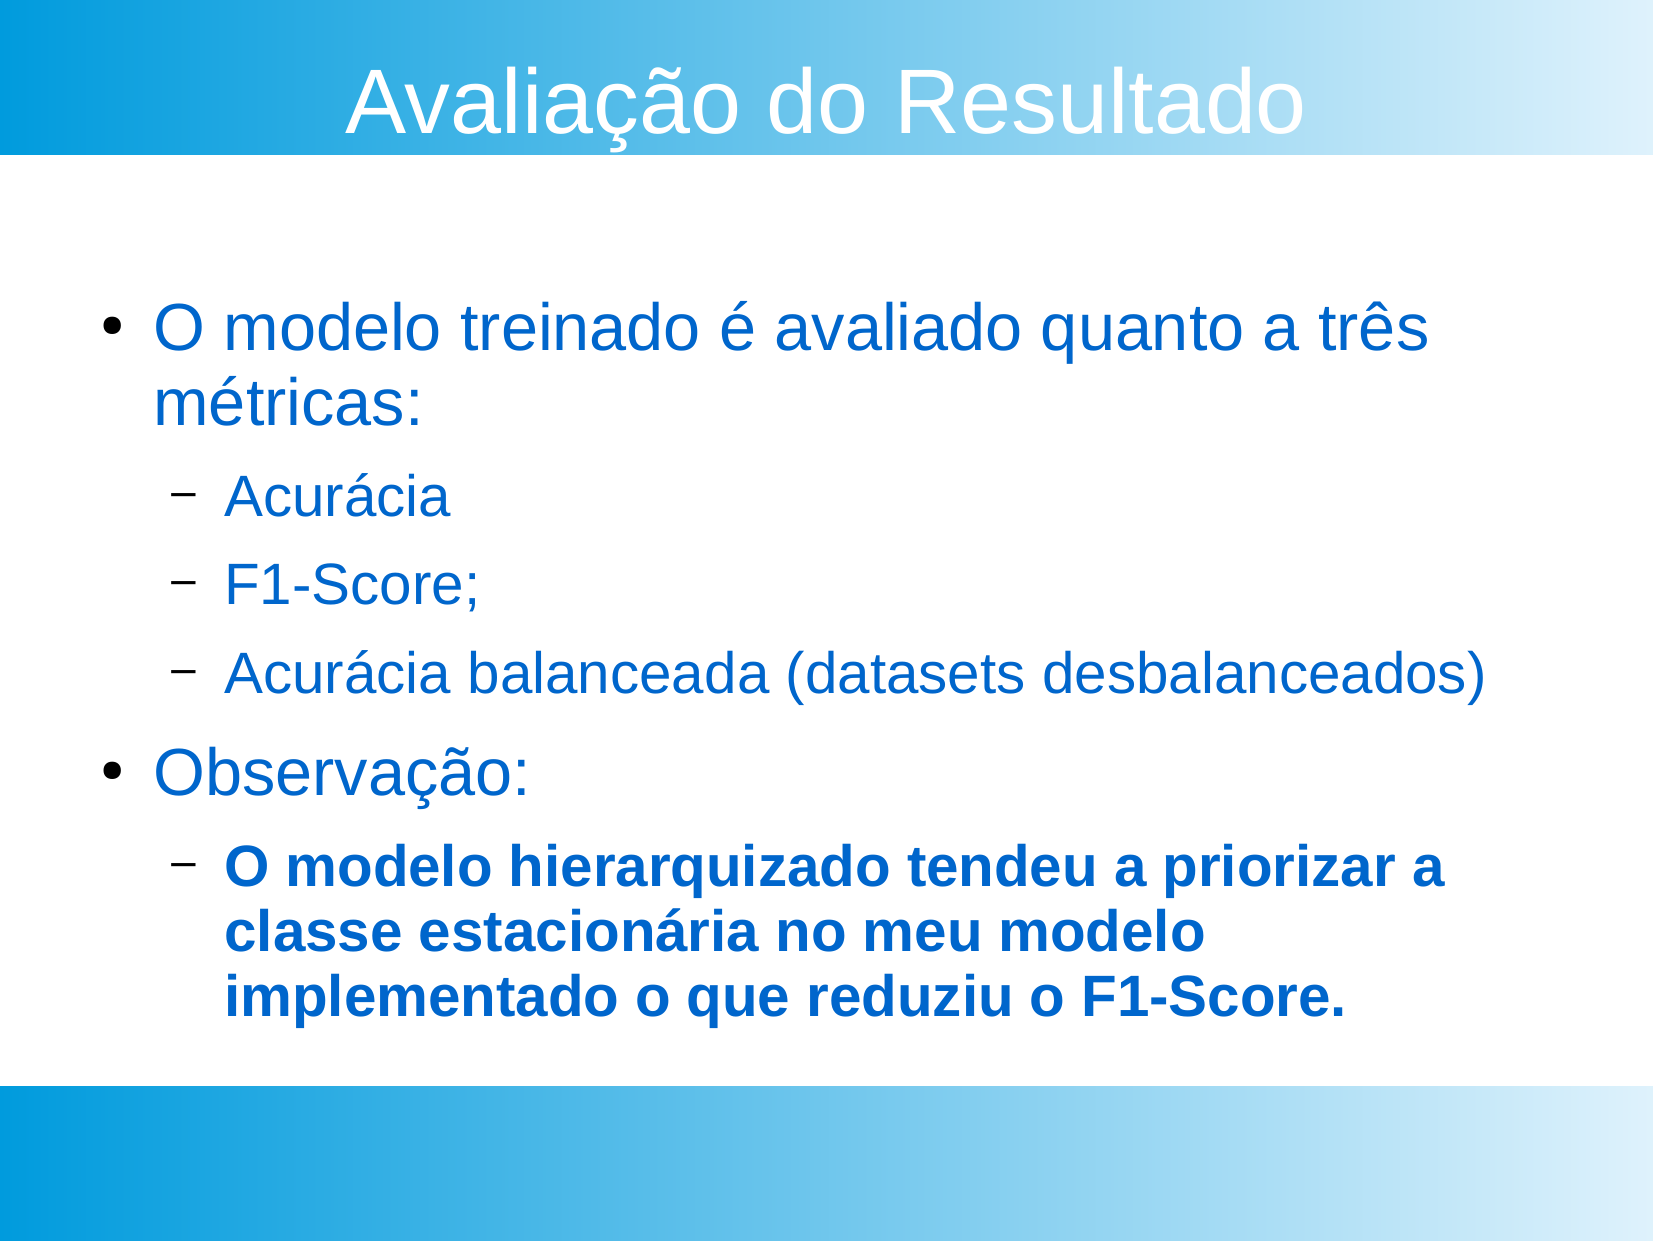

# Avaliação do Resultado
O modelo treinado é avaliado quanto a três métricas:
Acurácia
F1-Score;
Acurácia balanceada (datasets desbalanceados)
Observação:
O modelo hierarquizado tendeu a priorizar a classe estacionária no meu modelo implementado o que reduziu o F1-Score.